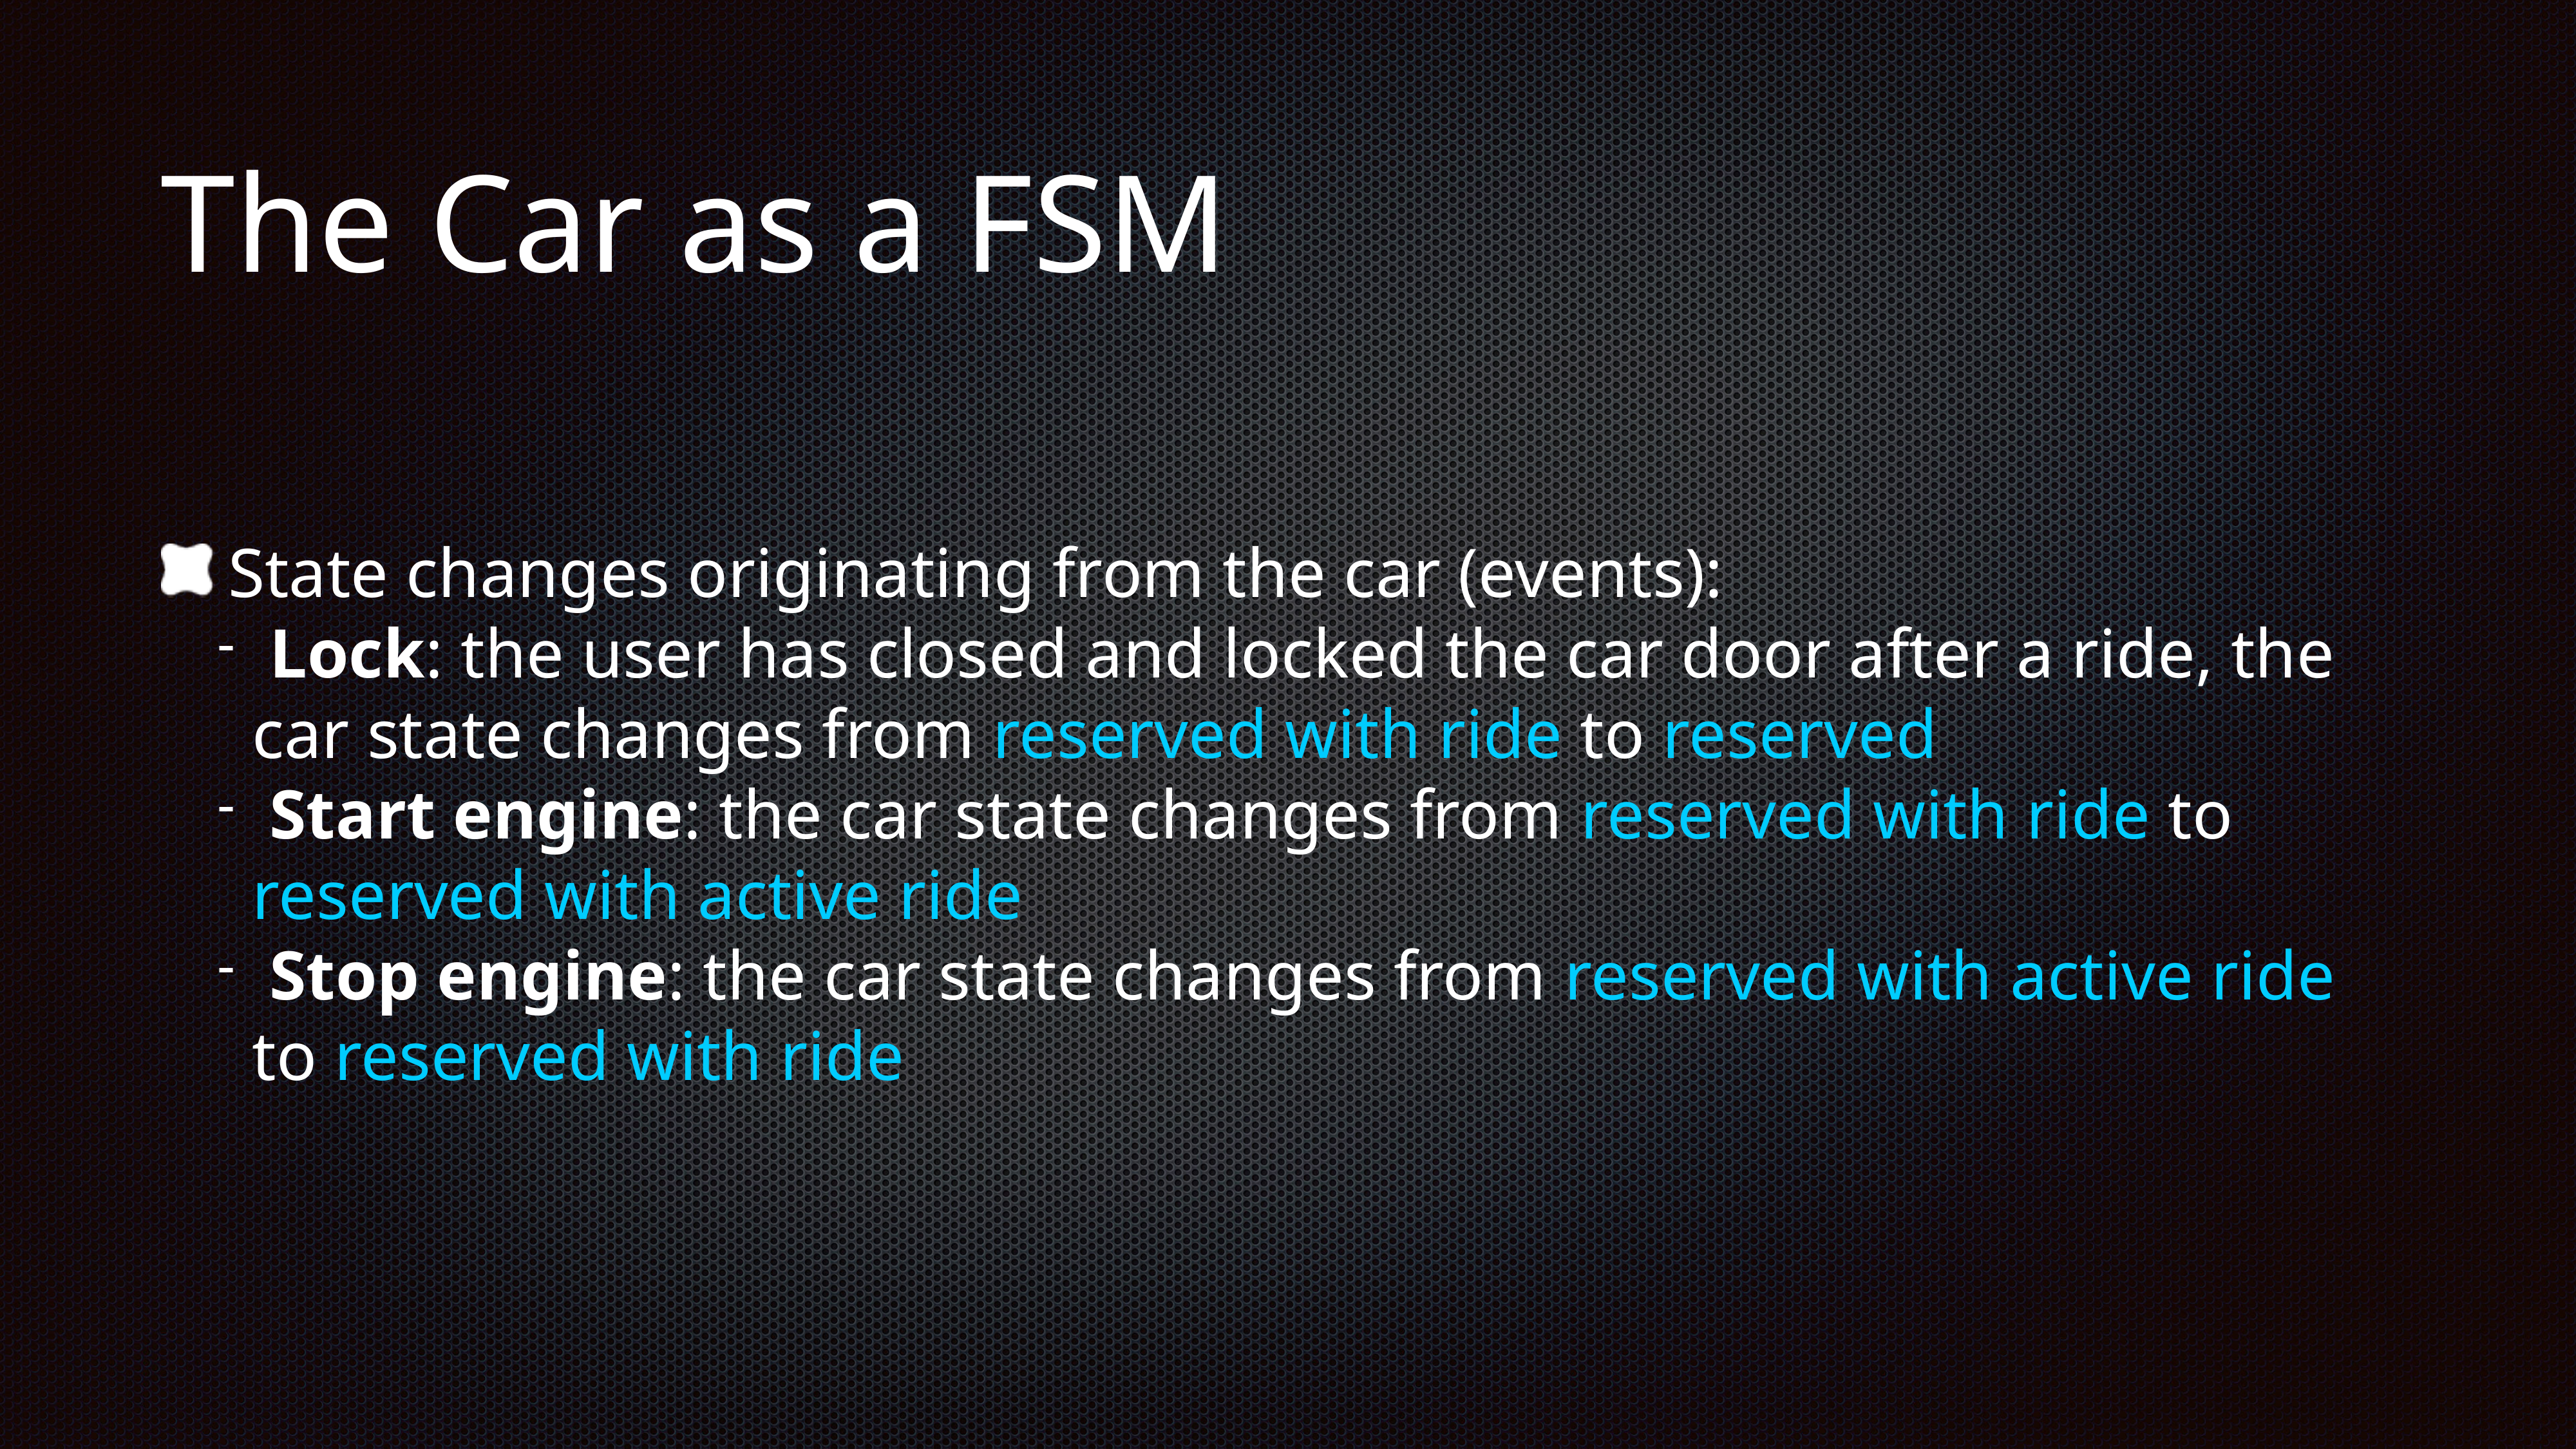

The Car as a FSM
State changes originating from the car (events):
 Lock: the user has closed and locked the car door after a ride, the car state changes from reserved with ride to reserved
 Start engine: the car state changes from reserved with ride to reserved with active ride
 Stop engine: the car state changes from reserved with active ride to reserved with ride